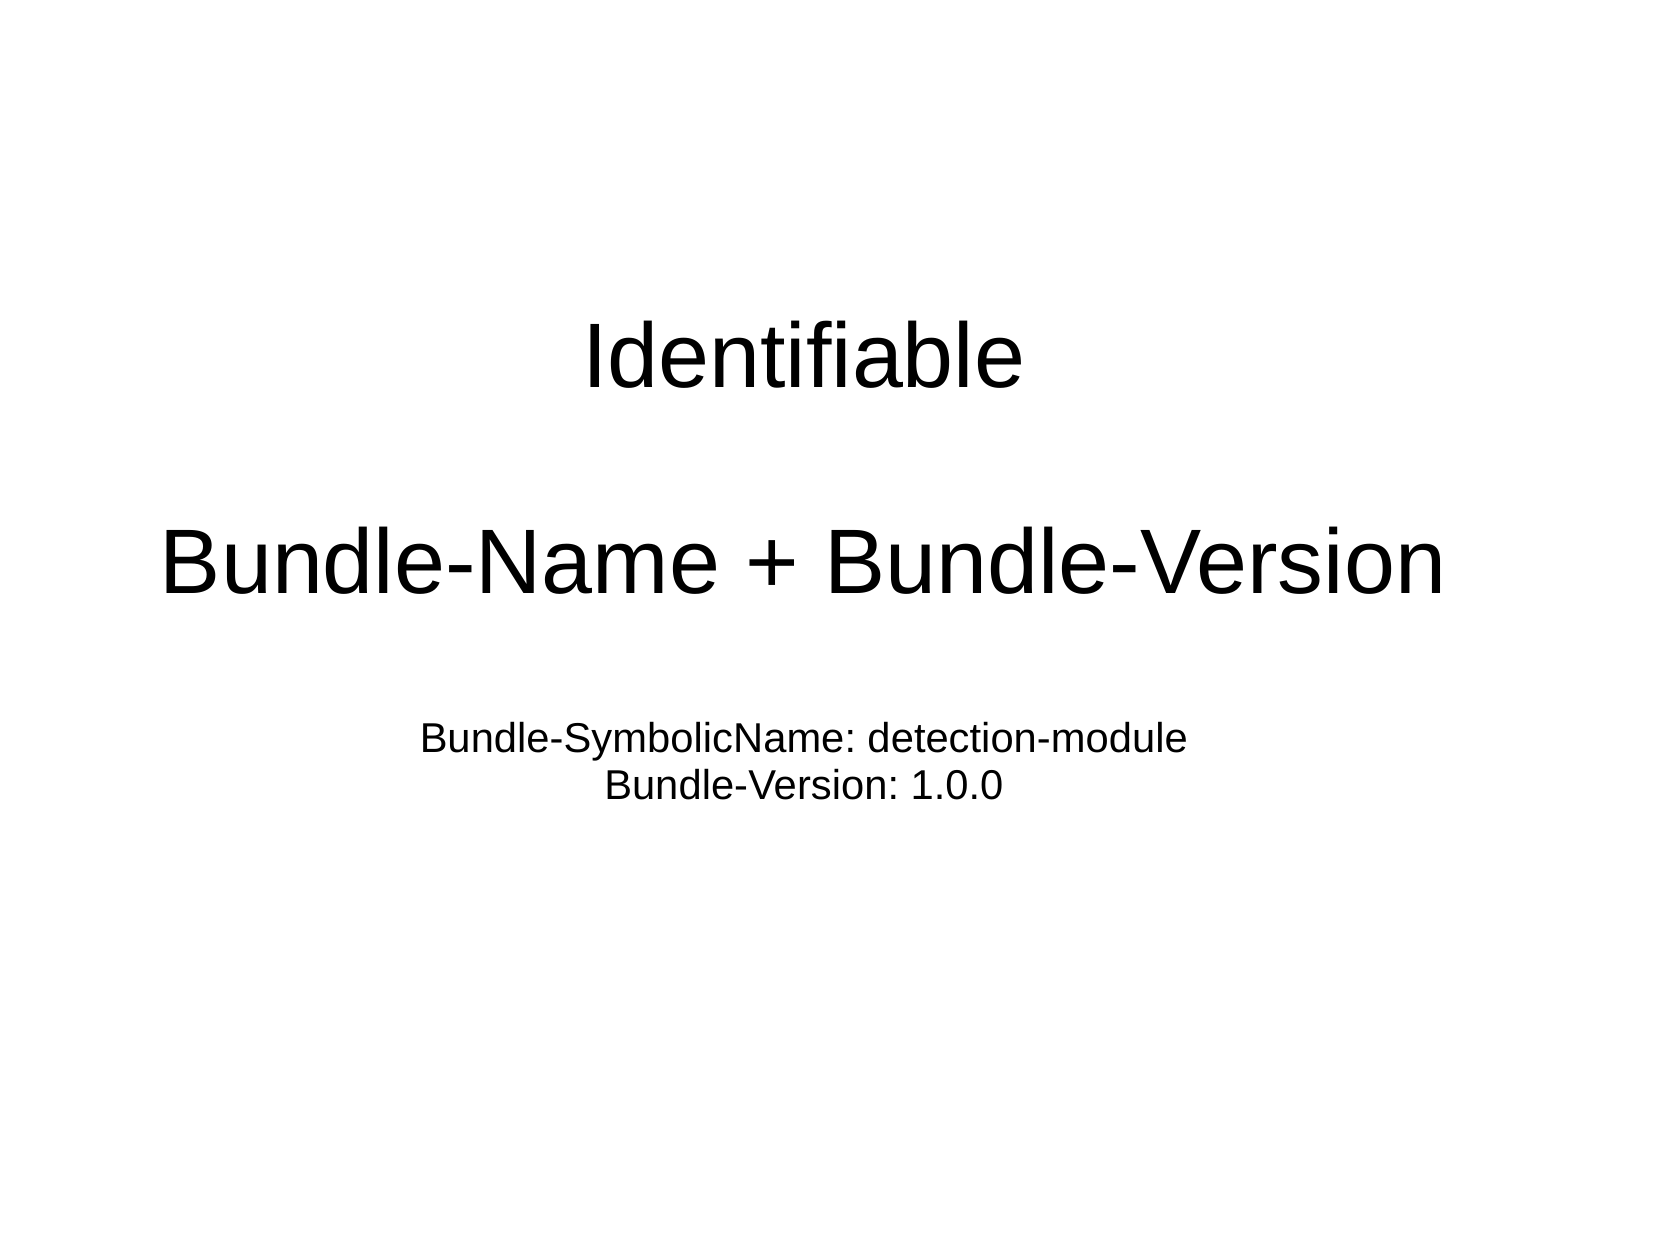

# Identifiable Bundle-Name + Bundle-Version Bundle-SymbolicName: detection-module Bundle-Version: 1.0.0